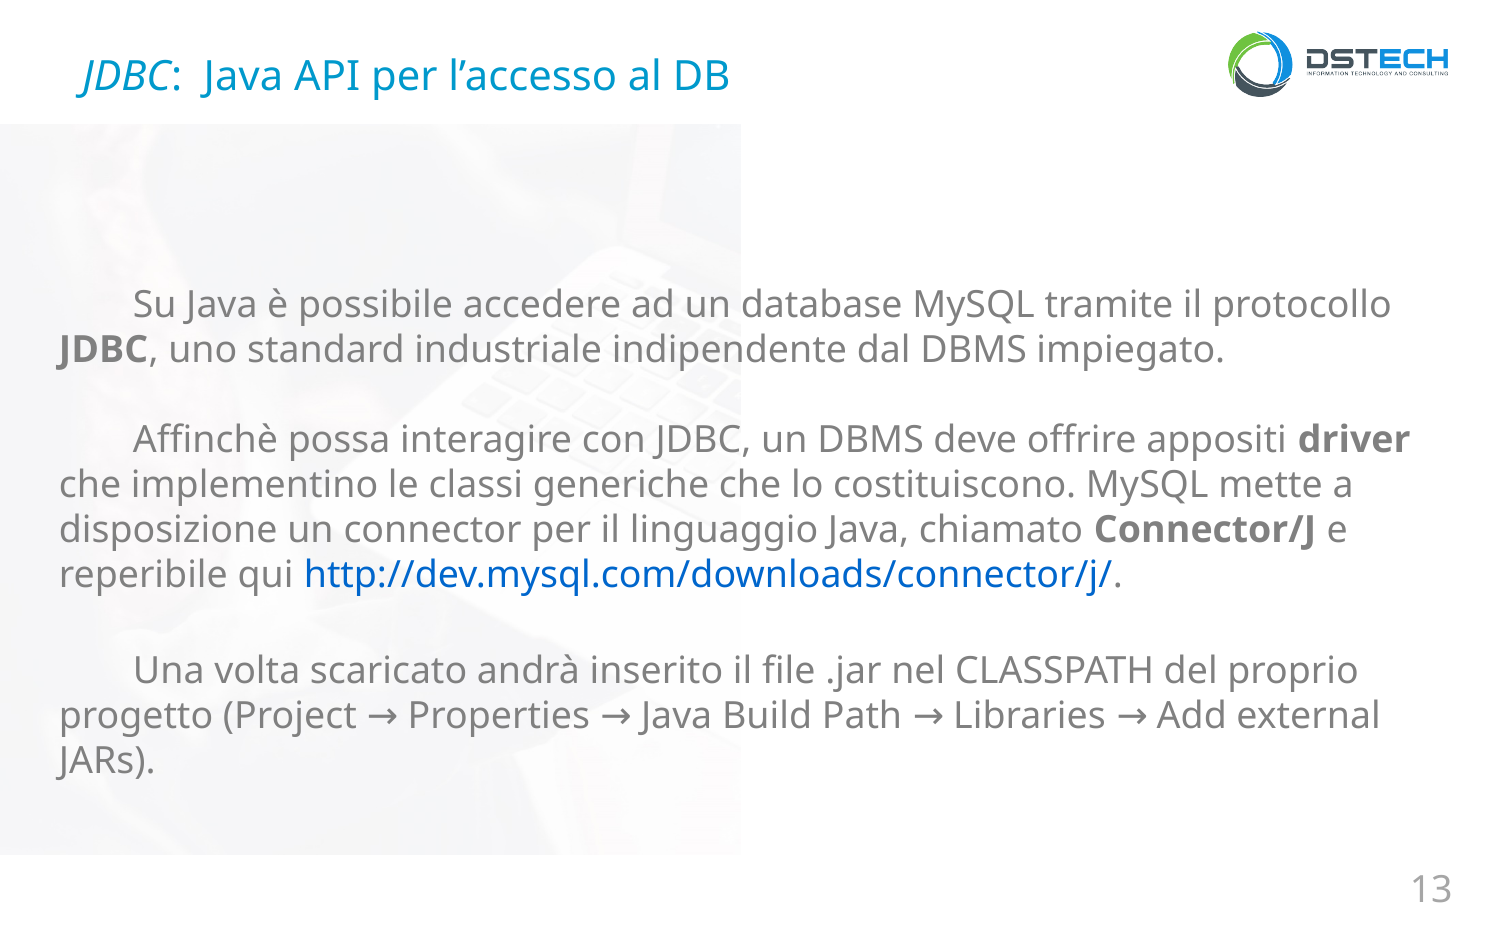

JDBC: Java API per l’accesso al DB
	Su Java è possibile accedere ad un database MySQL tramite il protocollo JDBC, uno standard industriale indipendente dal DBMS impiegato.
	Affinchè possa interagire con JDBC, un DBMS deve offrire appositi driver che implementino le classi generiche che lo costituiscono. MySQL mette a disposizione un connector per il linguaggio Java, chiamato Connector/J e reperibile qui http://dev.mysql.com/downloads/connector/j/.
	Una volta scaricato andrà inserito il file .jar nel CLASSPATH del proprio progetto (Project → Properties → Java Build Path → Libraries → Add external JARs).
13